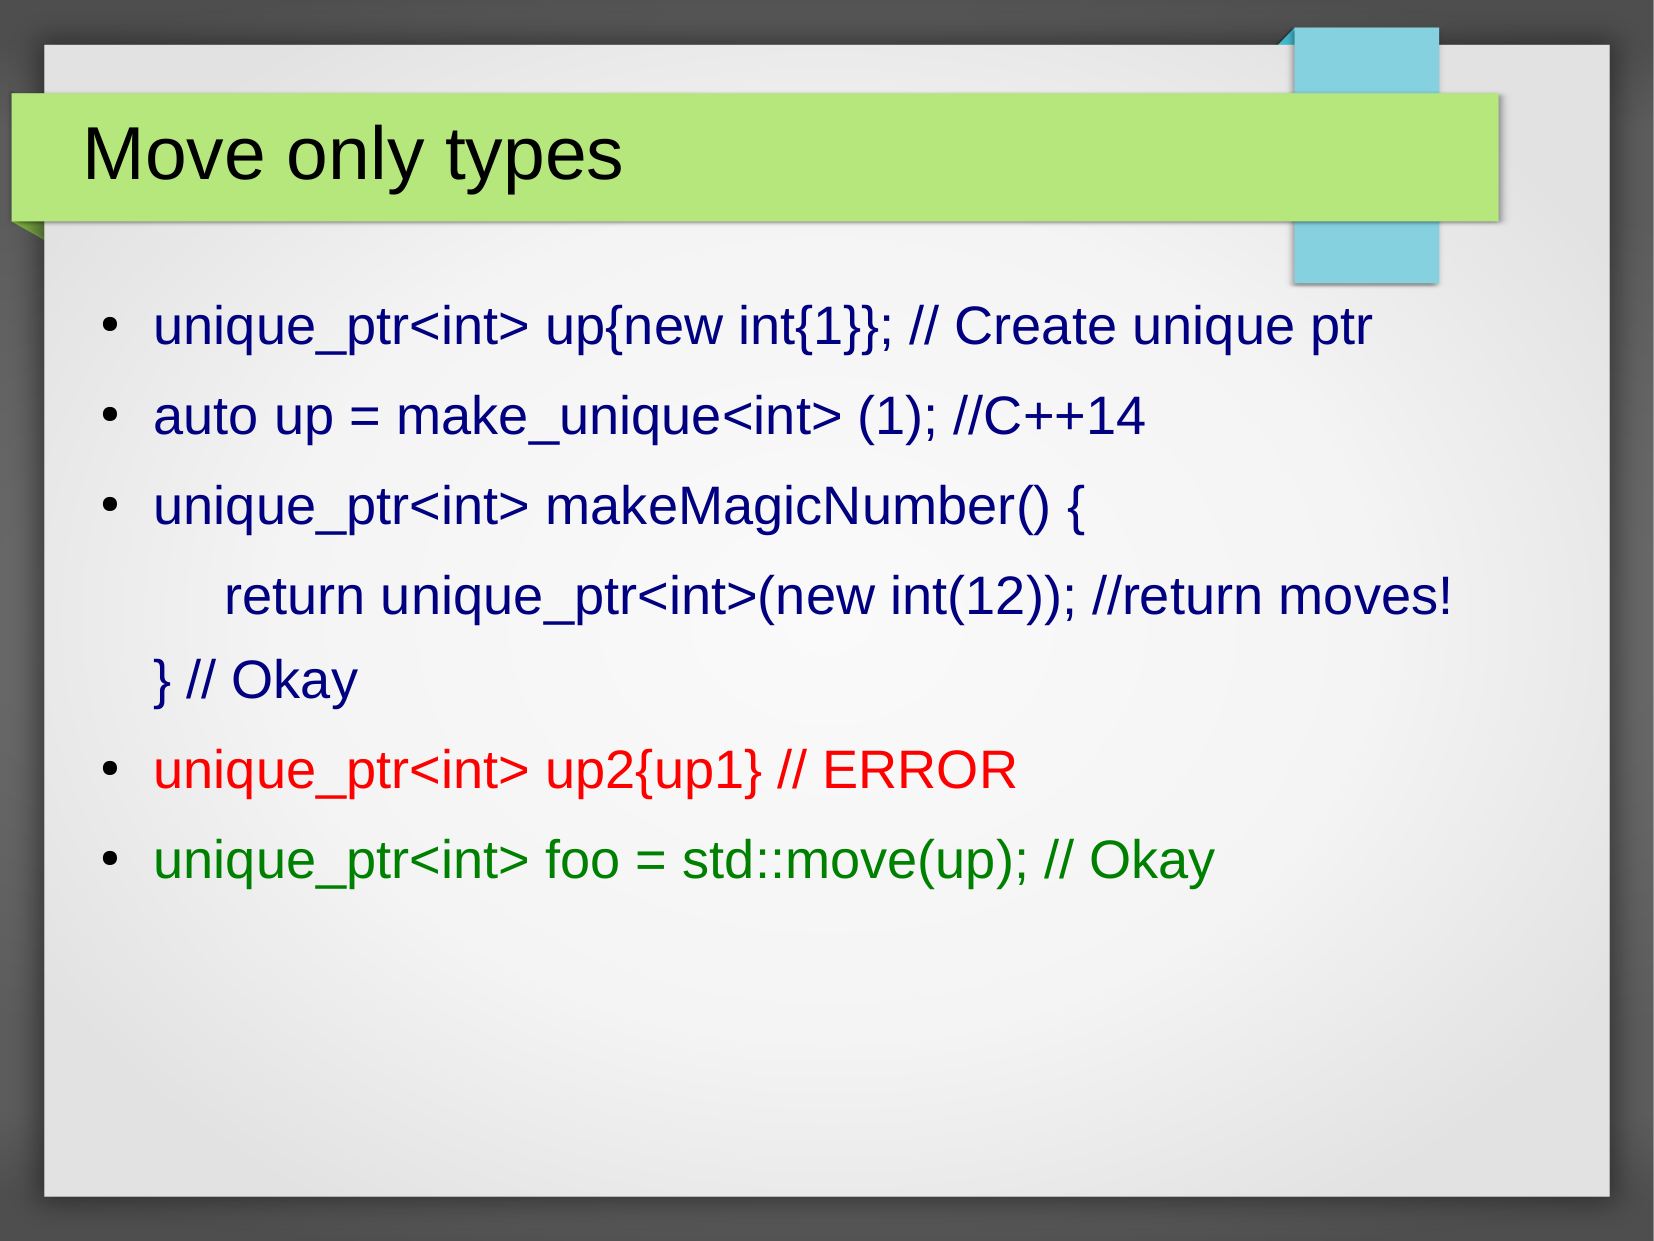

# Move only types
unique_ptr<int> up{new int{1}}; // Create unique ptr
auto up = make_unique<int> (1); //C++14
unique_ptr<int> makeMagicNumber() {
return unique_ptr<int>(new int(12)); //return moves!
} // Okay
unique_ptr<int> up2{up1} // ERROR
unique_ptr<int> foo = std::move(up); // Okay